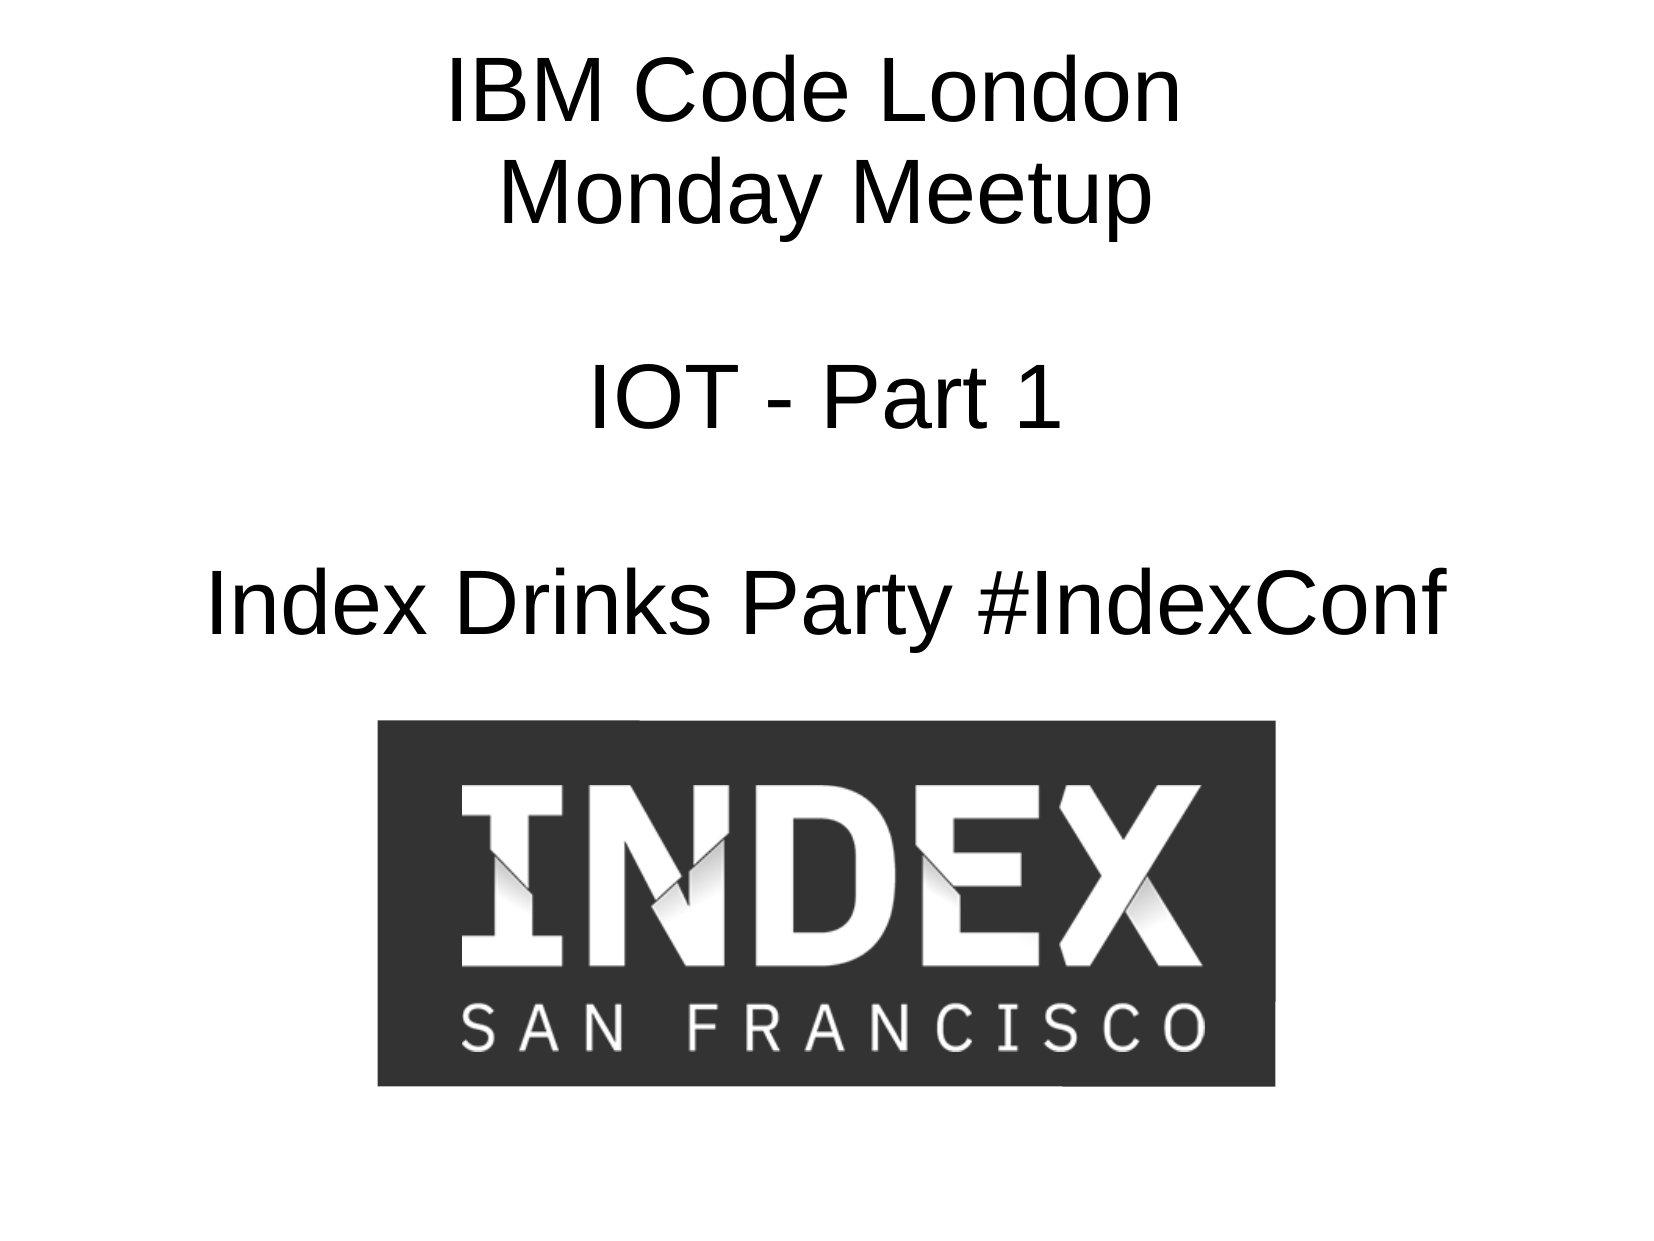

# IBM Code London Monday Meetup IOT - Part 1 Index Drinks Party #IndexConf